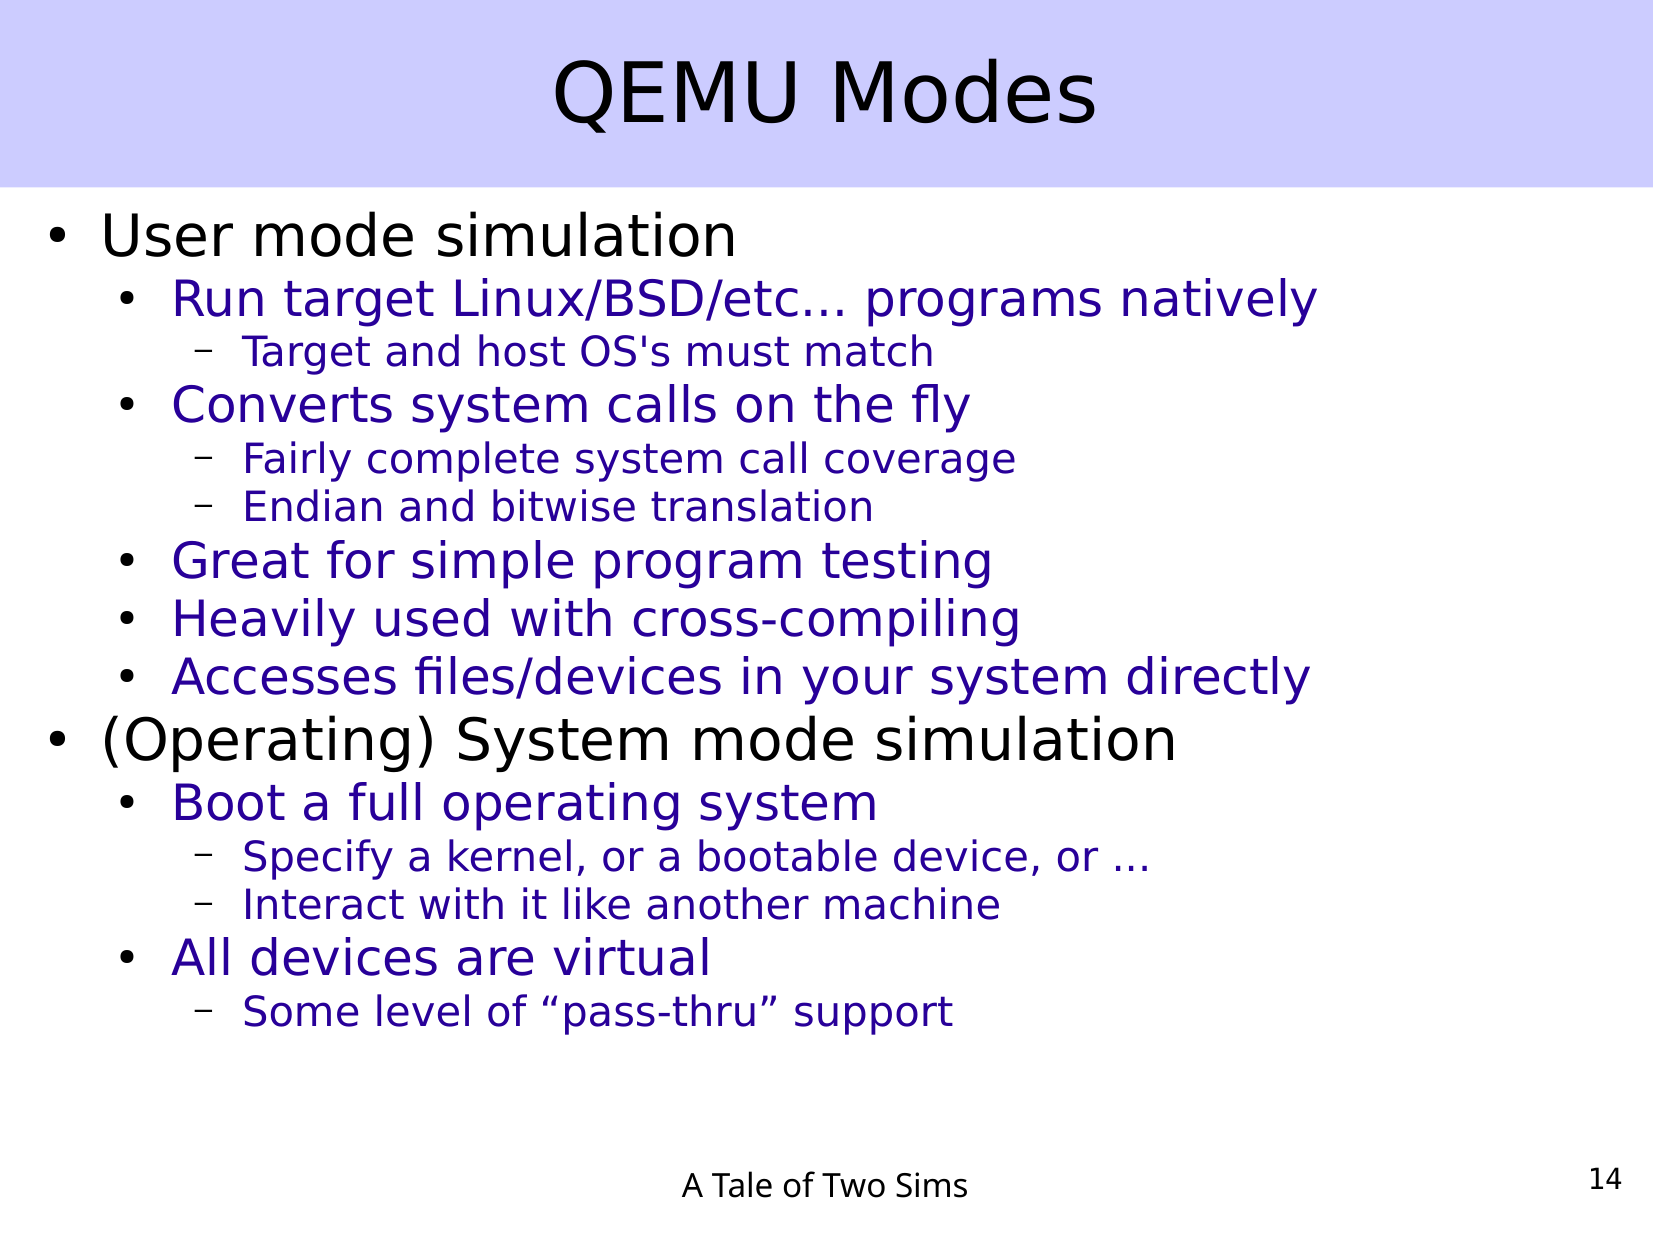

# QEMU Modes
User mode simulation
Run target Linux/BSD/etc... programs natively
Target and host OS's must match
Converts system calls on the fly
Fairly complete system call coverage
Endian and bitwise translation
Great for simple program testing
Heavily used with cross-compiling
Accesses files/devices in your system directly
(Operating) System mode simulation
Boot a full operating system
Specify a kernel, or a bootable device, or ...
Interact with it like another machine
All devices are virtual
Some level of “pass-thru” support
14